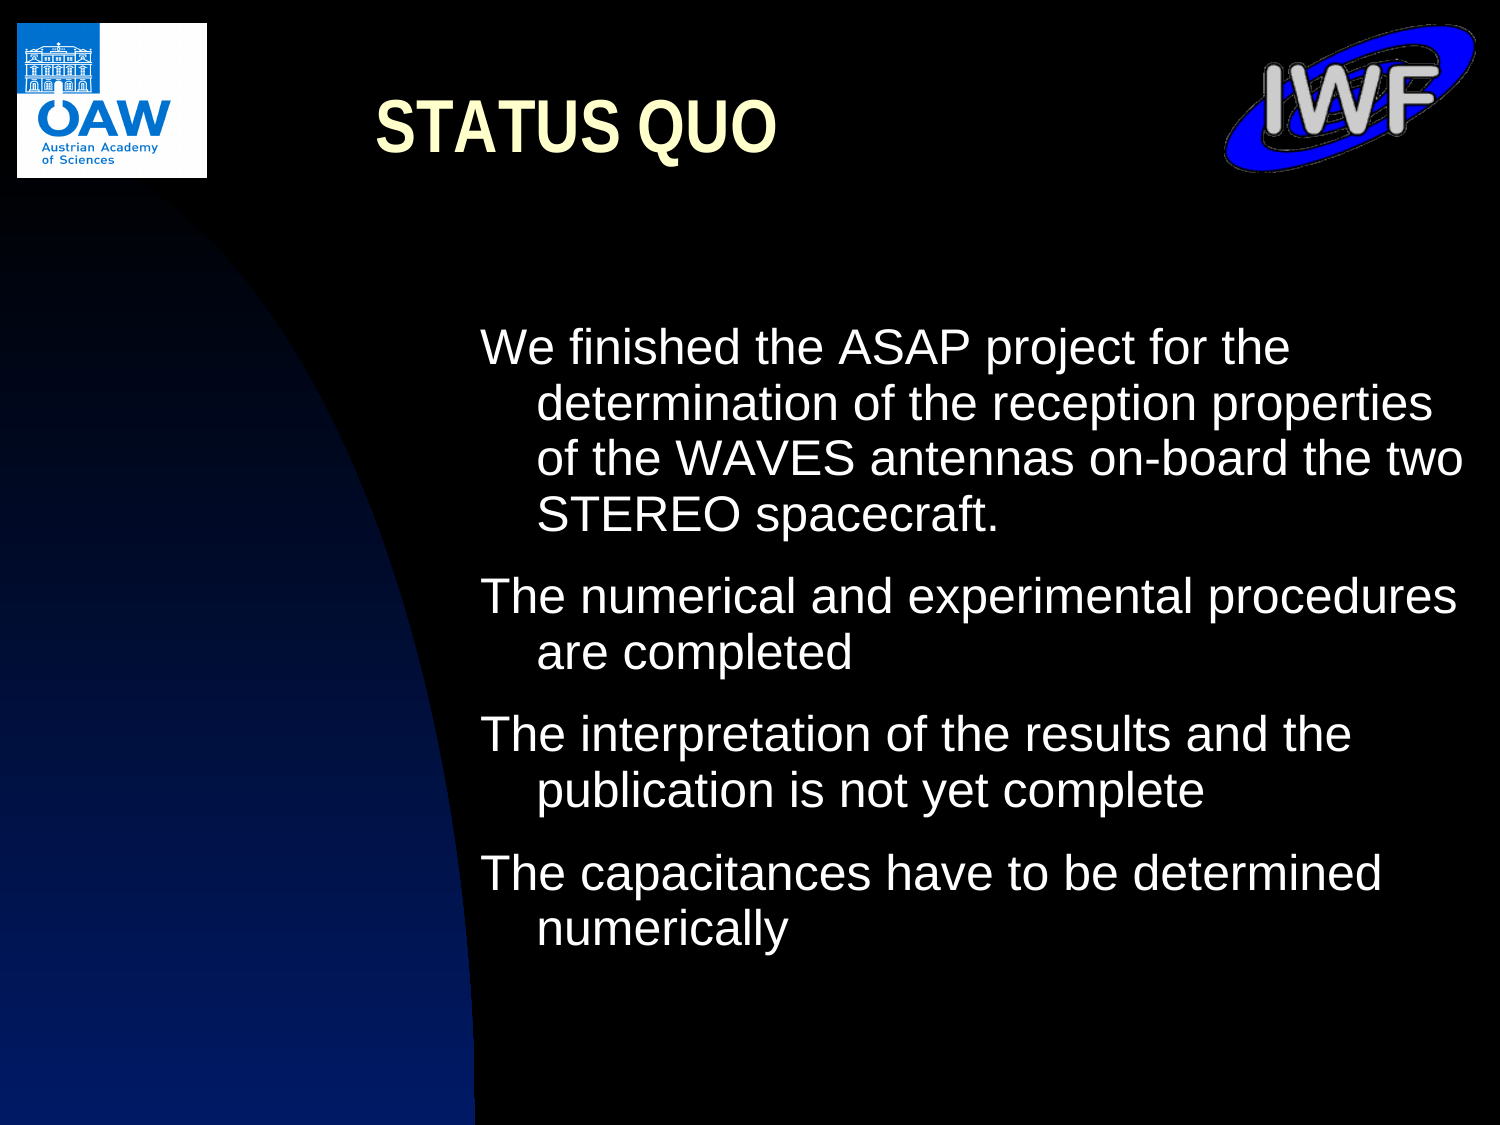

# STATUS QUO
We finished the ASAP project for the determination of the reception properties of the WAVES antennas on-board the two STEREO spacecraft.
The numerical and experimental procedures are completed
The interpretation of the results and the publication is not yet complete
The capacitances have to be determined numerically